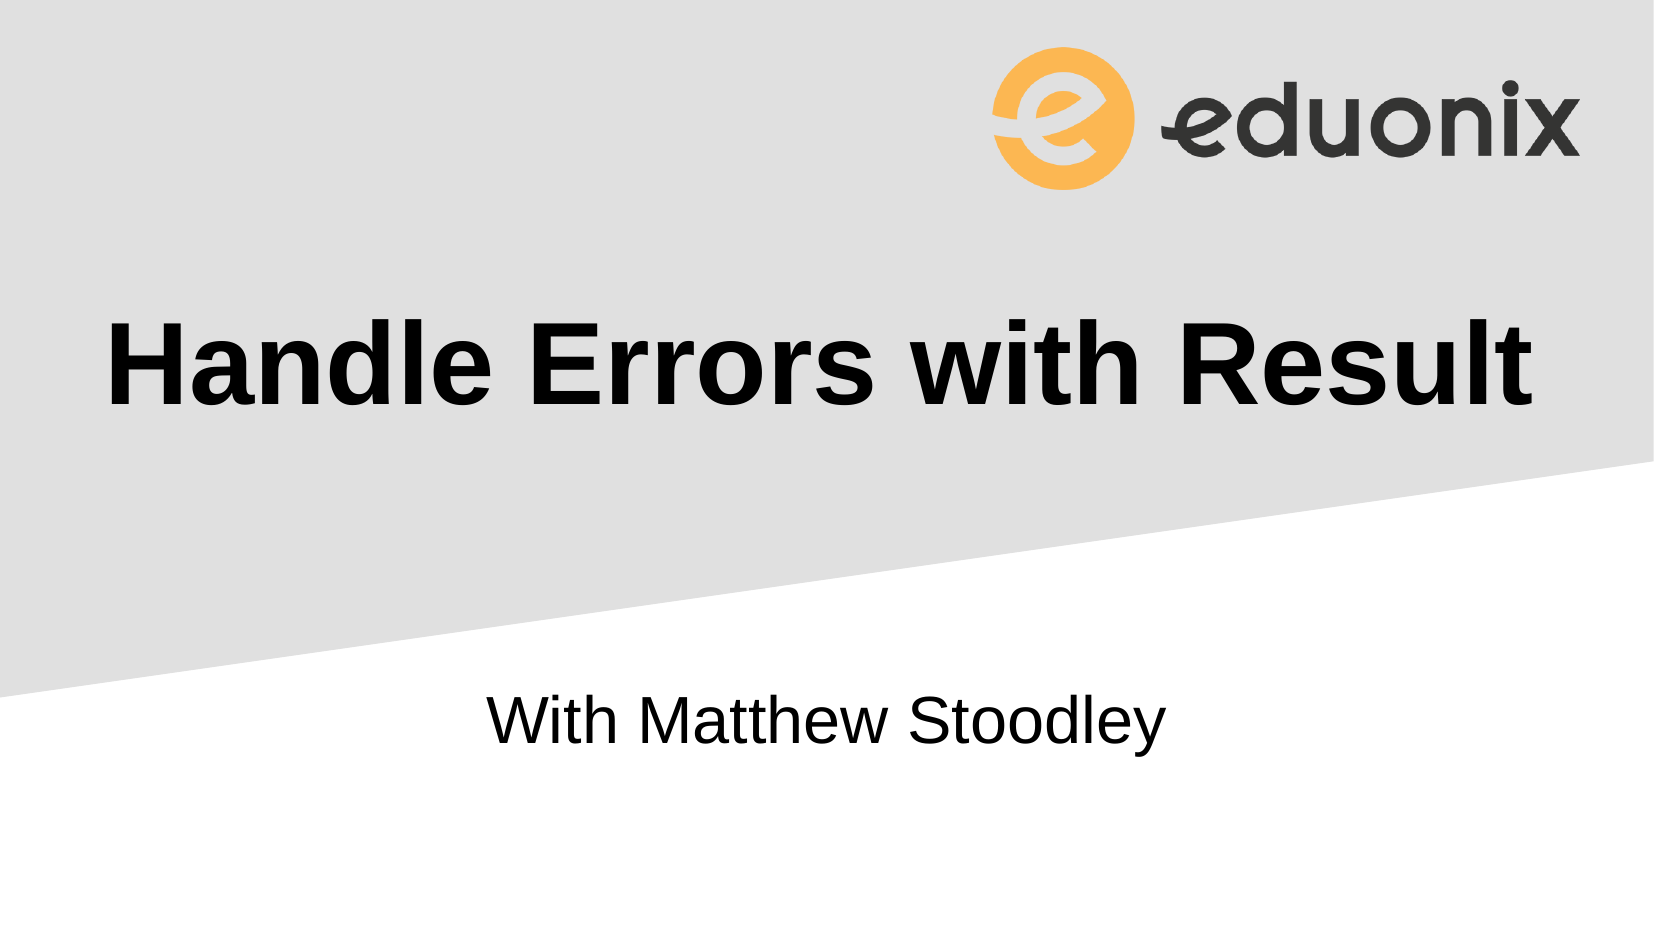

# Handle Errors with Result
With Matthew Stoodley